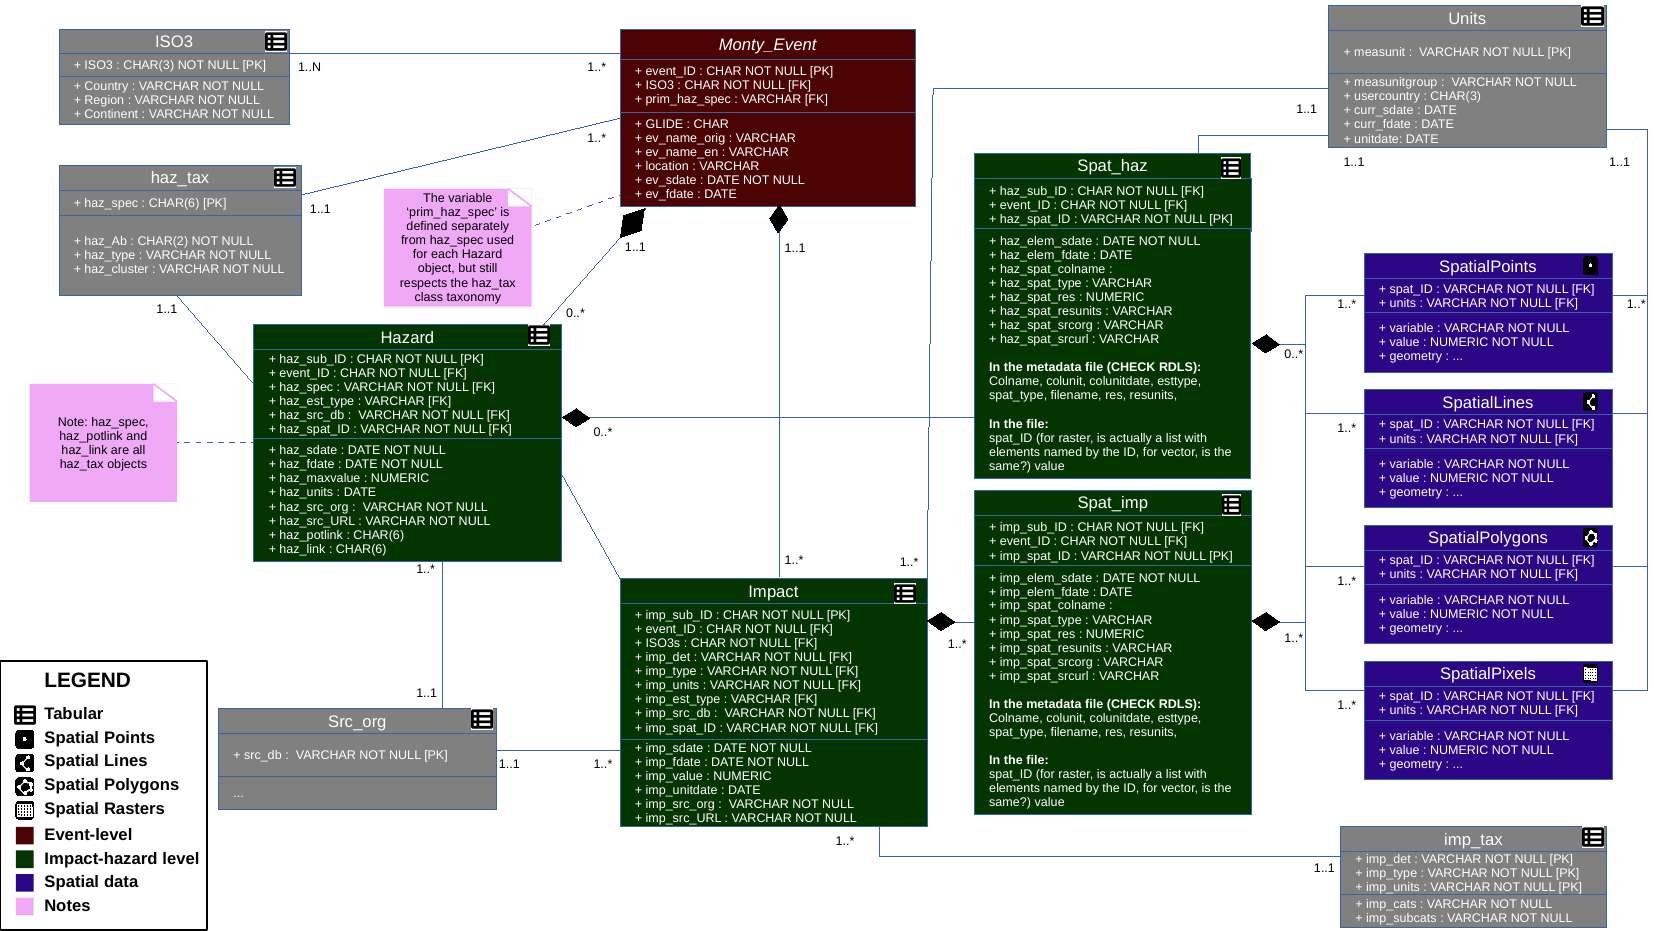

Units
+ measunit : VARCHAR NOT NULL [PK]
+ measunitgroup : VARCHAR NOT NULL
+ usercountry : CHAR(3)
+ curr_sdate : DATE
+ curr_fdate : DATE
+ unitdate: DATE
ISO3
Monty_Event
+ ISO3 : CHAR(3) NOT NULL [PK]
1..N
1..*
+ event_ID : CHAR NOT NULL [PK]
+ ISO3 : CHAR NOT NULL [FK]
+ prim_haz_spec : VARCHAR [FK]
+ Country : VARCHAR NOT NULL
+ Region : VARCHAR NOT NULL
+ Continent : VARCHAR NOT NULL
1..1
+ GLIDE : CHAR
+ ev_name_orig : VARCHAR
+ ev_name_en : VARCHAR
+ location : VARCHAR
+ ev_sdate : DATE NOT NULL
+ ev_fdate : DATE
1..*
1..1
1..1
Spat_haz
+ haz_sub_ID : CHAR NOT NULL [FK]
+ event_ID : CHAR NOT NULL [FK]
+ haz_spat_ID : VARCHAR NOT NULL [PK]
+ haz_elem_sdate : DATE NOT NULL
+ haz_elem_fdate : DATE
+ haz_spat_colname :
+ haz_spat_type : VARCHAR
+ haz_spat_res : NUMERIC
+ haz_spat_resunits : VARCHAR
+ haz_spat_srcorg : VARCHAR
+ haz_spat_srcurl : VARCHAR
In the metadata file (CHECK RDLS):
Colname, colunit, colunitdate, esttype, spat_type, filename, res, resunits,
In the file:
spat_ID (for raster, is actually a list with elements named by the ID, for vector, is the same?) value
haz_tax
The variable ‘prim_haz_spec’ is defined separately from haz_spec used for each Hazard object, but still respects the haz_tax class taxonomy
+ haz_spec : CHAR(6) [PK]
1..1
+ haz_Ab : CHAR(2) NOT NULL
+ haz_type : VARCHAR NOT NULL
+ haz_cluster : VARCHAR NOT NULL
1..1
1..1
SpatialPoints
+ spat_ID : VARCHAR NOT NULL [FK]
+ units : VARCHAR NOT NULL [FK]
1..*
1..*
1..1
0..*
+ variable : VARCHAR NOT NULL
+ value : NUMERIC NOT NULL
+ geometry : ...
Hazard
0..*
+ haz_sub_ID : CHAR NOT NULL [PK]
+ event_ID : CHAR NOT NULL [FK]
+ haz_spec : VARCHAR NOT NULL [FK]
+ haz_est_type : VARCHAR [FK]
+ haz_src_db : VARCHAR NOT NULL [FK]
+ haz_spat_ID : VARCHAR NOT NULL [FK]
Note: haz_spec, haz_potlink and haz_link are all haz_tax objects
SpatialLines
1..*
+ spat_ID : VARCHAR NOT NULL [FK]
+ units : VARCHAR NOT NULL [FK]
0..*
+ haz_sdate : DATE NOT NULL
+ haz_fdate : DATE NOT NULL
+ haz_maxvalue : NUMERIC
+ haz_units : DATE
+ haz_src_org : VARCHAR NOT NULL
+ haz_src_URL : VARCHAR NOT NULL
+ haz_potlink : CHAR(6)
+ haz_link : CHAR(6)
+ variable : VARCHAR NOT NULL
+ value : NUMERIC NOT NULL
+ geometry : ...
Spat_imp
+ imp_sub_ID : CHAR NOT NULL [FK]
+ event_ID : CHAR NOT NULL [FK]
+ imp_spat_ID : VARCHAR NOT NULL [PK]
+ imp_elem_sdate : DATE NOT NULL
+ imp_elem_fdate : DATE
+ imp_spat_colname :
+ imp_spat_type : VARCHAR
+ imp_spat_res : NUMERIC
+ imp_spat_resunits : VARCHAR
+ imp_spat_srcorg : VARCHAR
+ imp_spat_srcurl : VARCHAR
In the metadata file (CHECK RDLS):
Colname, colunit, colunitdate, esttype, spat_type, filename, res, resunits,
In the file:
spat_ID (for raster, is actually a list with elements named by the ID, for vector, is the same?) value
SpatialPolygons
1..*
1..*
+ spat_ID : VARCHAR NOT NULL [FK]
+ units : VARCHAR NOT NULL [FK]
1..*
1..*
Impact
+ imp_sub_ID : CHAR NOT NULL [PK]
+ event_ID : CHAR NOT NULL [FK]
+ ISO3s : CHAR NOT NULL [FK]
+ imp_det : VARCHAR NOT NULL [FK]
+ imp_type : VARCHAR NOT NULL [FK]
+ imp_units : VARCHAR NOT NULL [FK]
+ imp_est_type : VARCHAR [FK]
+ imp_src_db : VARCHAR NOT NULL [FK]
+ imp_spat_ID : VARCHAR NOT NULL [FK]
+ imp_sdate : DATE NOT NULL
+ imp_fdate : DATE NOT NULL
+ imp_value : NUMERIC
+ imp_unitdate : DATE
+ imp_src_org : VARCHAR NOT NULL
+ imp_src_URL : VARCHAR NOT NULL
+ variable : VARCHAR NOT NULL
+ value : NUMERIC NOT NULL
+ geometry : ...
1..*
1..*
LEGEND
SpatialPixels
1..1
+ spat_ID : VARCHAR NOT NULL [FK]
+ units : VARCHAR NOT NULL [FK]
1..*
Tabular
Src_org
+ src_db : VARCHAR NOT NULL [PK]
...
+ variable : VARCHAR NOT NULL
+ value : NUMERIC NOT NULL
+ geometry : ...
Spatial Points
Spatial Lines
1..1
1..*
Spatial Polygons
Spatial Rasters
Event-level
1..*
imp_tax
+ imp_det : VARCHAR NOT NULL [PK]
+ imp_type : VARCHAR NOT NULL [PK]
+ imp_units : VARCHAR NOT NULL [PK]
+ imp_cats : VARCHAR NOT NULL
+ imp_subcats : VARCHAR NOT NULL
Impact-hazard level
1..1
Spatial data
Notes